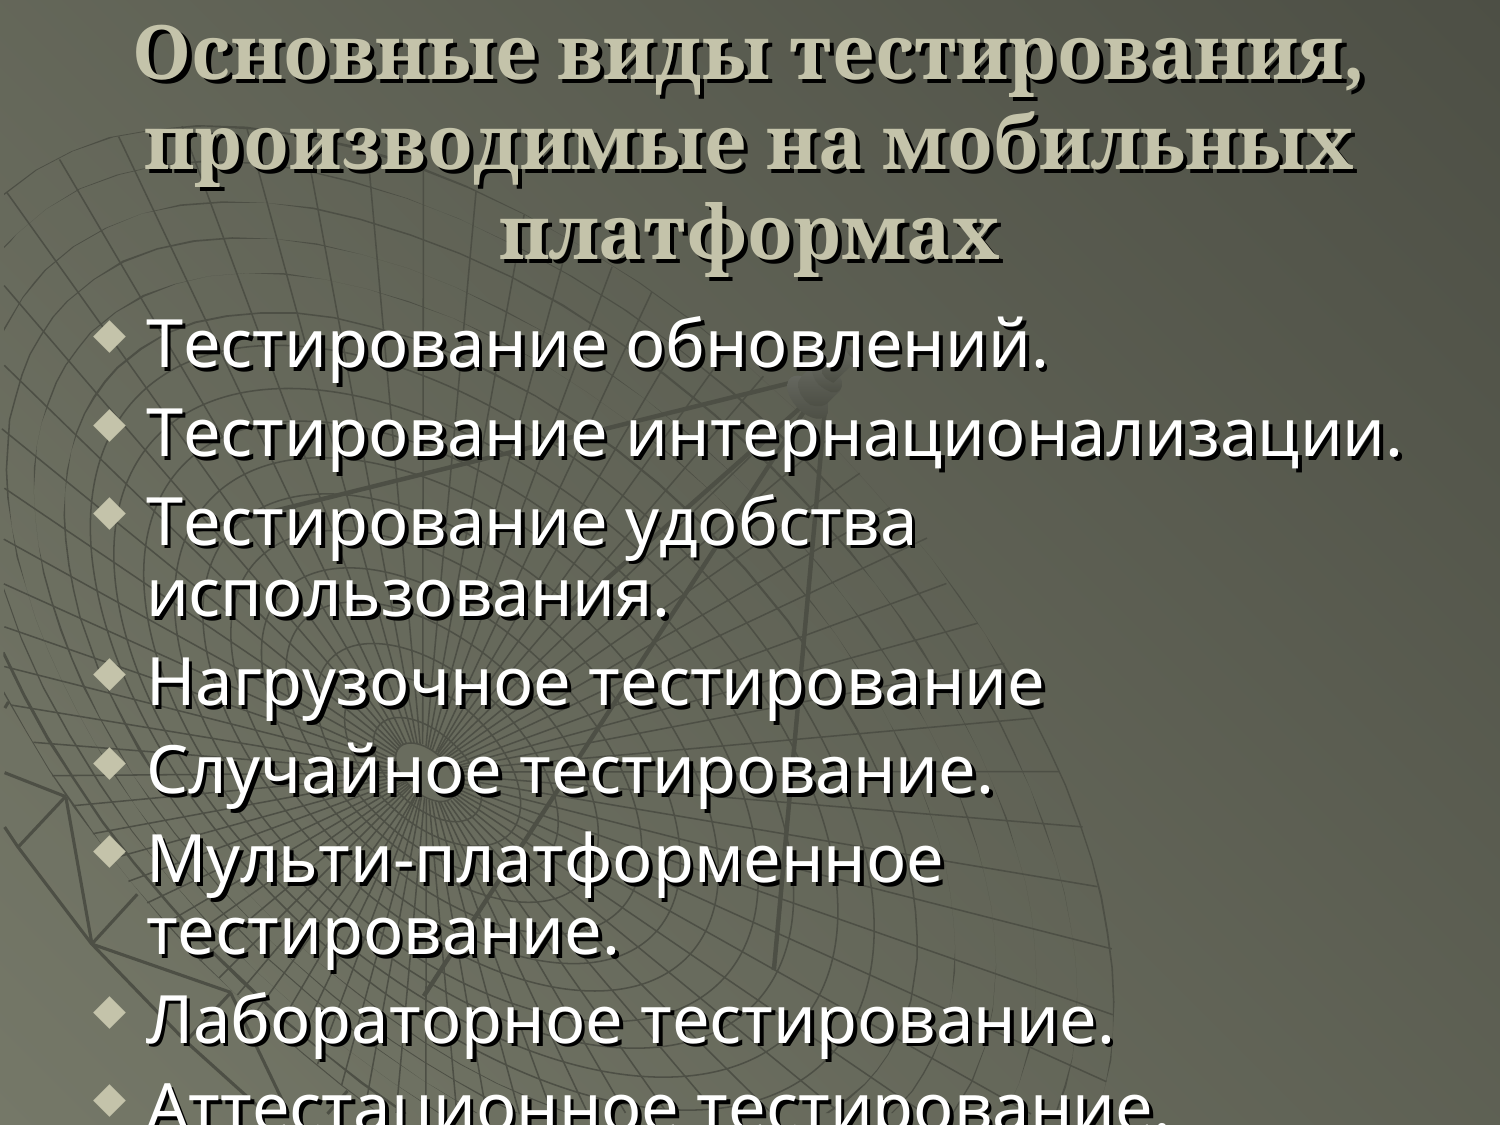

# Основные виды тестирования, производимые на мобильных платформах
Тестирование обновлений.
Тестирование интернационализации.
Тестирование удобства использования.
Нагрузочное тестирование
Случайное тестирование.
Мульти-платформенное тестирование.
Лабораторное тестирование.
Аттестационное тестирование.